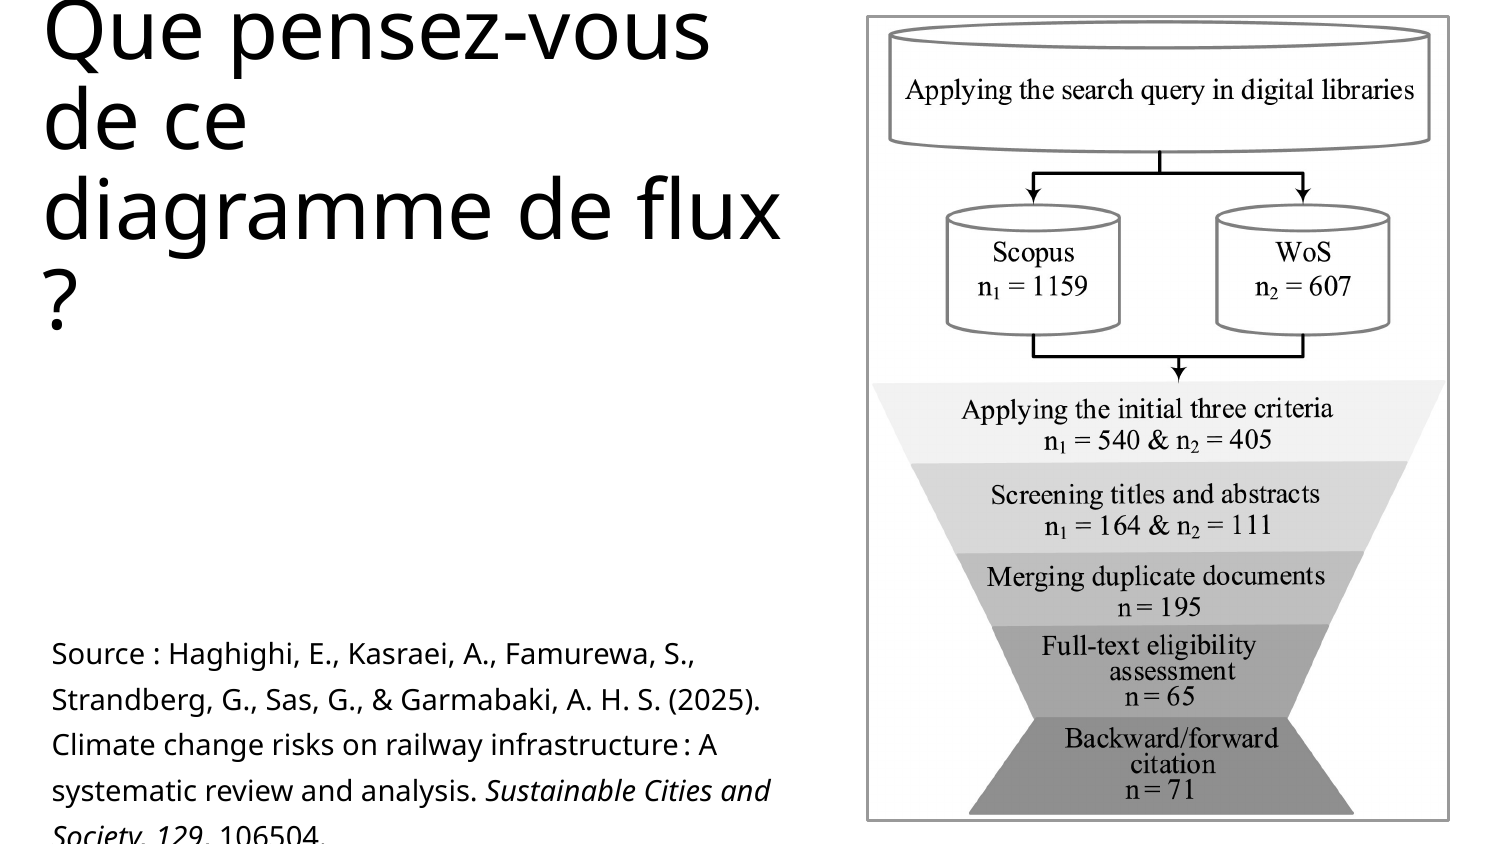

# Que pensez-vous de ce diagramme de flux ?
Source : Haghighi, E., Kasraei, A., Famurewa, S., Strandberg, G., Sas, G., & Garmabaki, A. H. S. (2025). Climate change risks on railway infrastructure : A systematic review and analysis. Sustainable Cities and Society, 129, 106504. https://doi.org/10.1016/j.scs.2025.106504
13